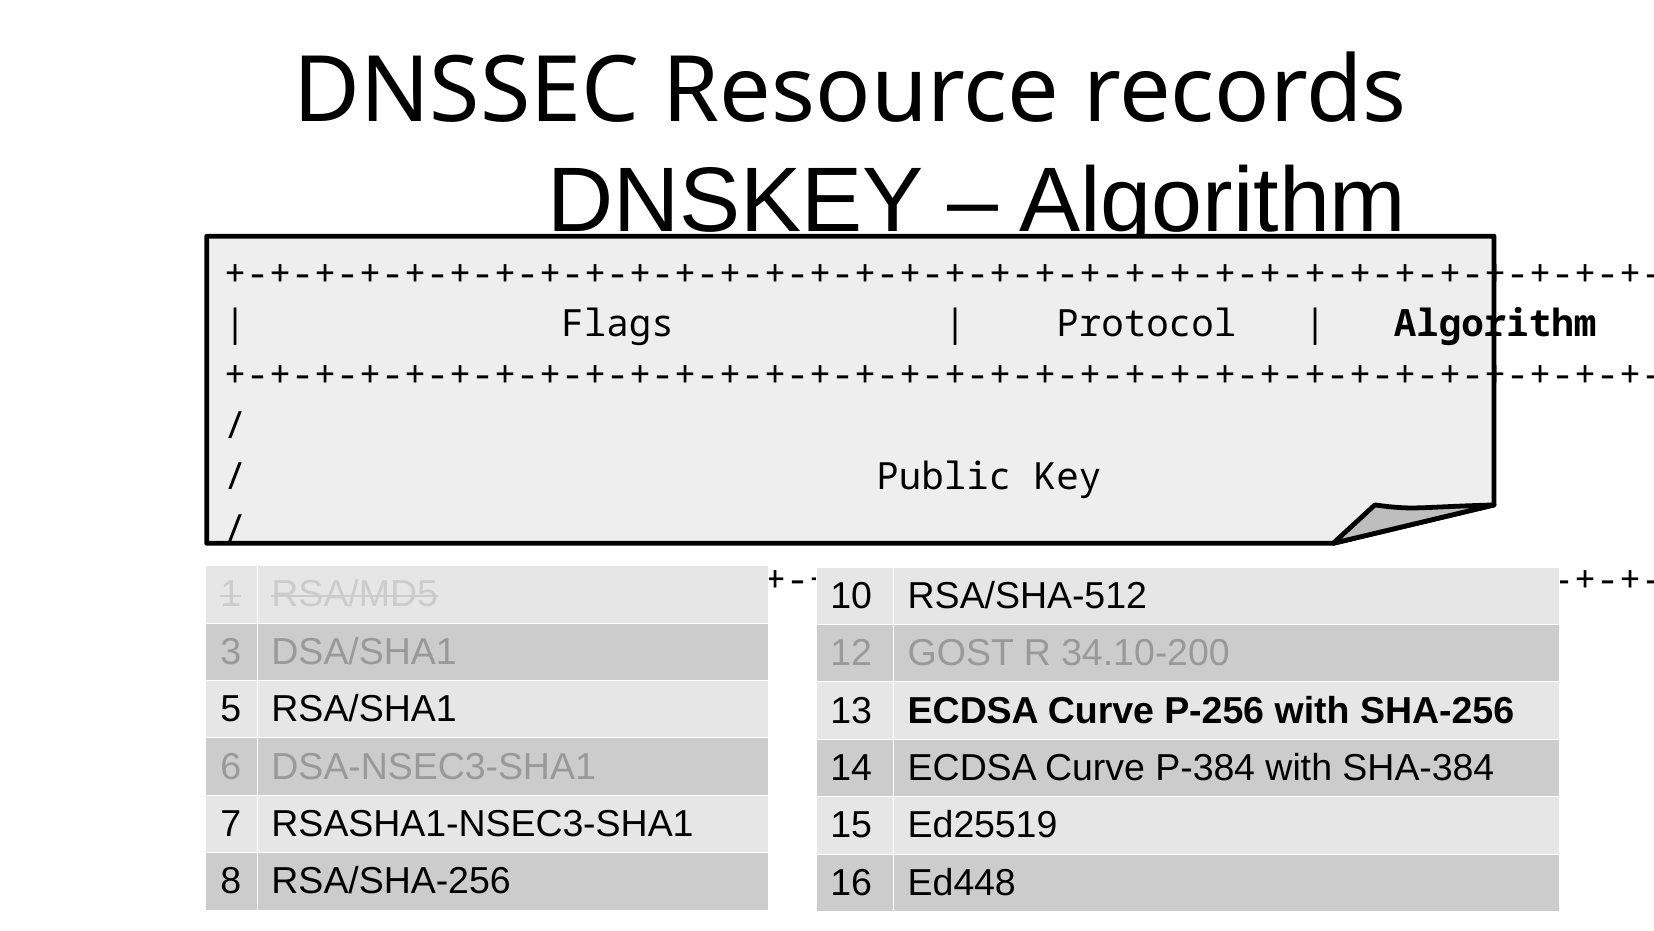

# DNSSEC Resource records DNSKEY – Algorithm
+-+-+-+-+-+-+-+-+-+-+-+-+-+-+-+-+-+-+-+-+-+-+-+-+-+-+-+-+-+-+-+-+
| Flags | Protocol | Algorithm |
+-+-+-+-+-+-+-+-+-+-+-+-+-+-+-+-+-+-+-+-+-+-+-+-+-+-+-+-+-+-+-+-+
/ /
/ Public Key /
/ /
+-+-+-+-+-+-+-+-+-+-+-+-+-+-+-+-+-+-+-+-+-+-+-+-+-+-+-+-+-+-+-+-+
| 1 | RSA/MD5 |
| --- | --- |
| 3 | DSA/SHA1 |
| 5 | RSA/SHA1 |
| 6 | DSA-NSEC3-SHA1 |
| 7 | RSASHA1-NSEC3-SHA1 |
| 8 | RSA/SHA-256 |
| 10 | RSA/SHA-512 |
| --- | --- |
| 12 | GOST R 34.10-200 |
| 13 | ECDSA Curve P-256 with SHA-256 |
| 14 | ECDSA Curve P-384 with SHA-384 |
| 15 | Ed25519 |
| 16 | Ed448 |